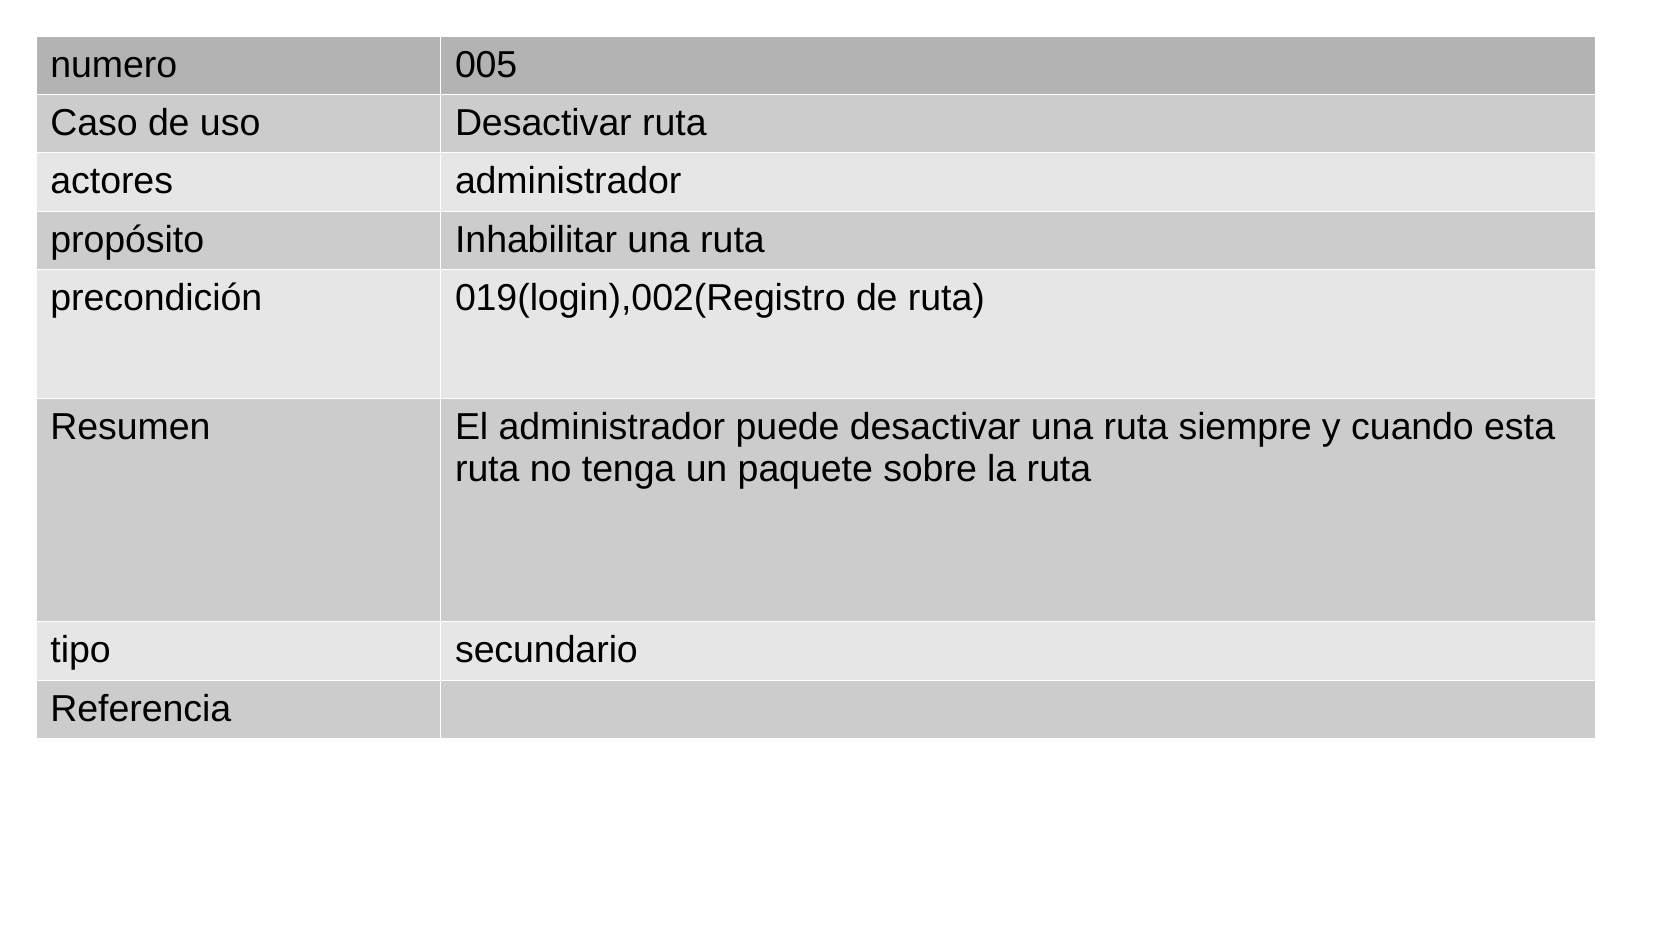

| numero | 005 |
| --- | --- |
| Caso de uso | Desactivar ruta |
| actores | administrador |
| propósito | Inhabilitar una ruta |
| precondición | 019(login),002(Registro de ruta) |
| Resumen | El administrador puede desactivar una ruta siempre y cuando esta ruta no tenga un paquete sobre la ruta |
| tipo | secundario |
| Referencia | |